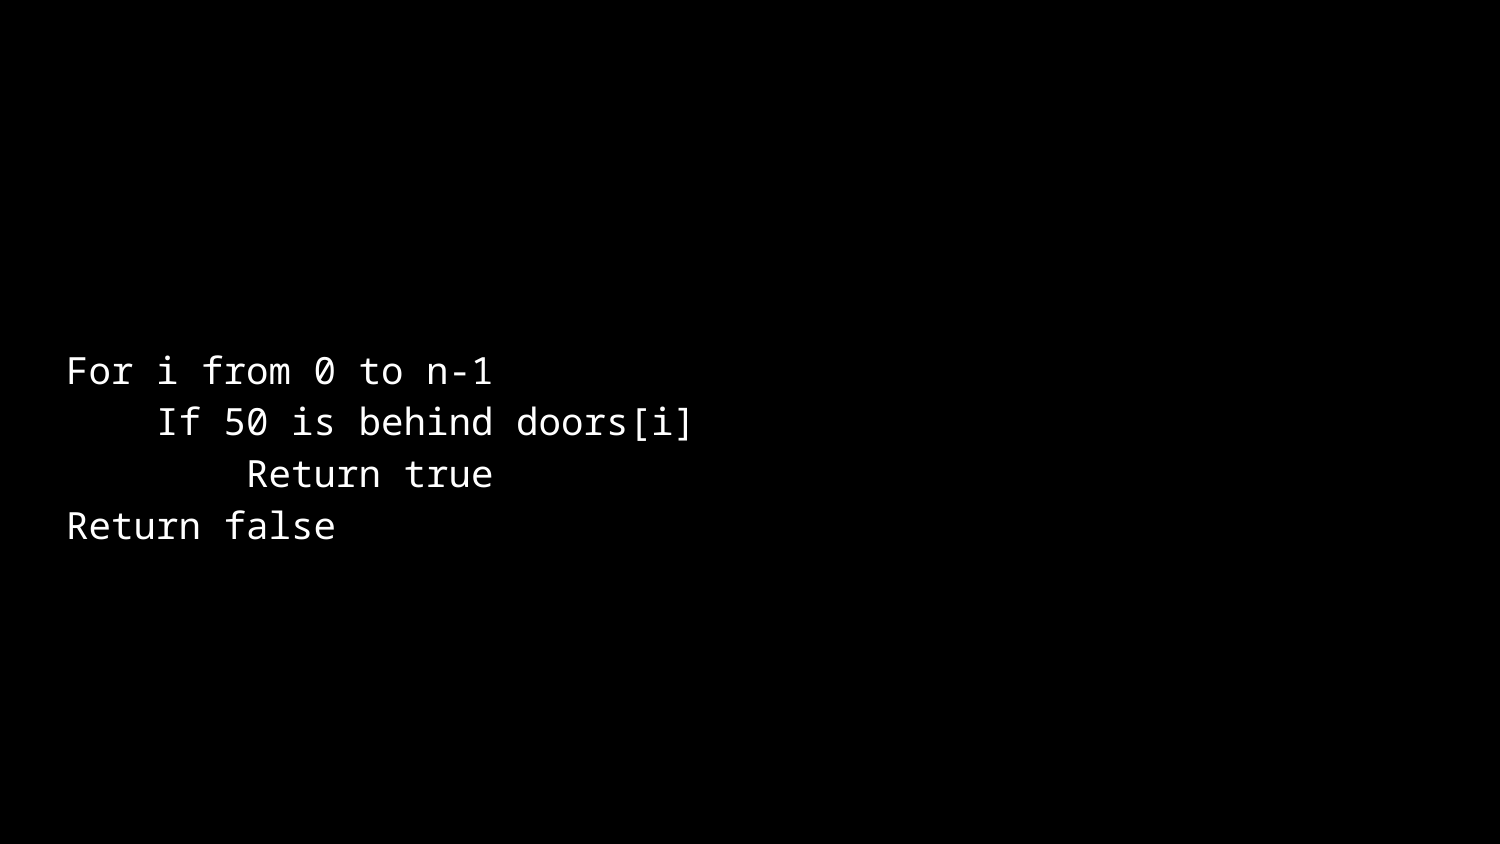

# For i from 0 to n-1
 If 50 is behind doors[i]
 Return true
Return false